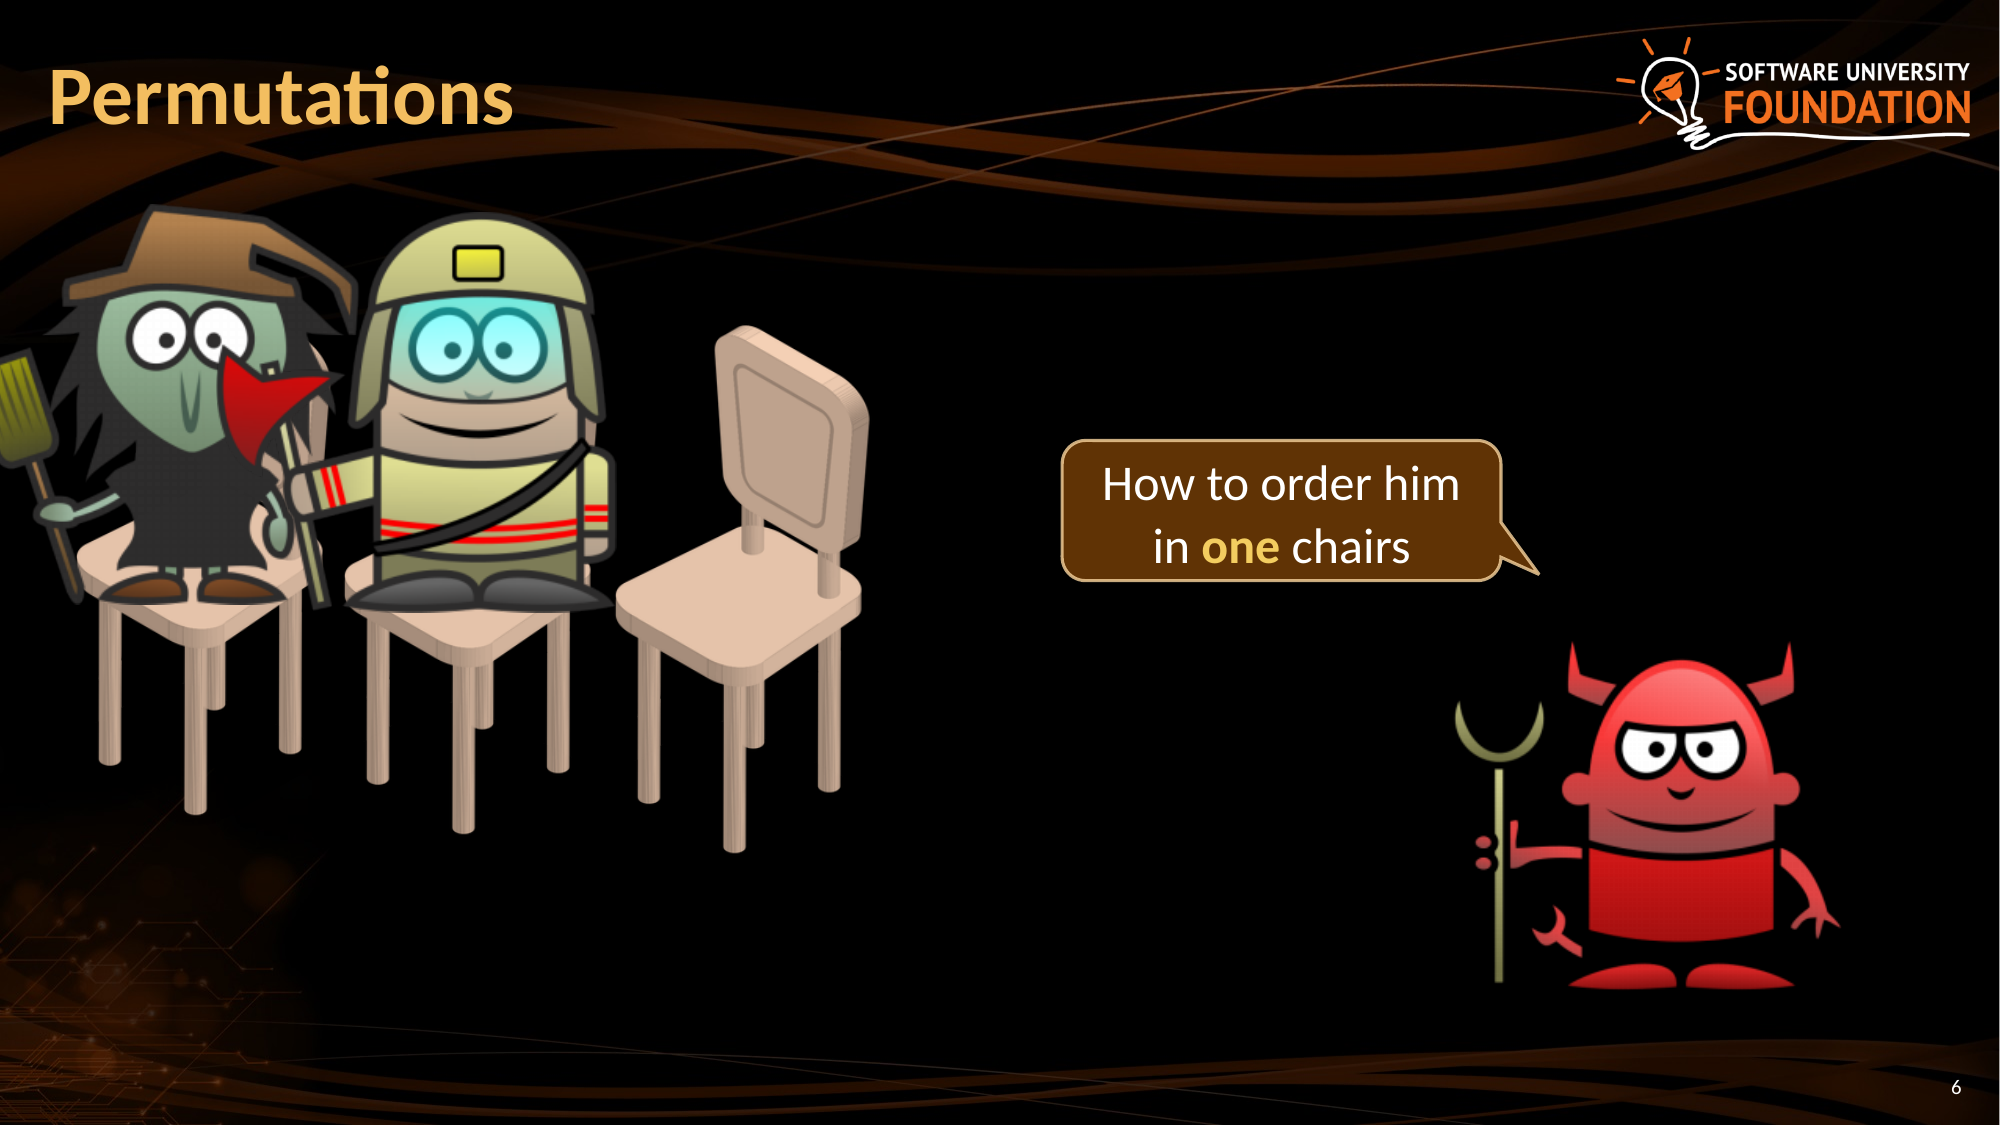

# Permutations
How to order him in one chairs